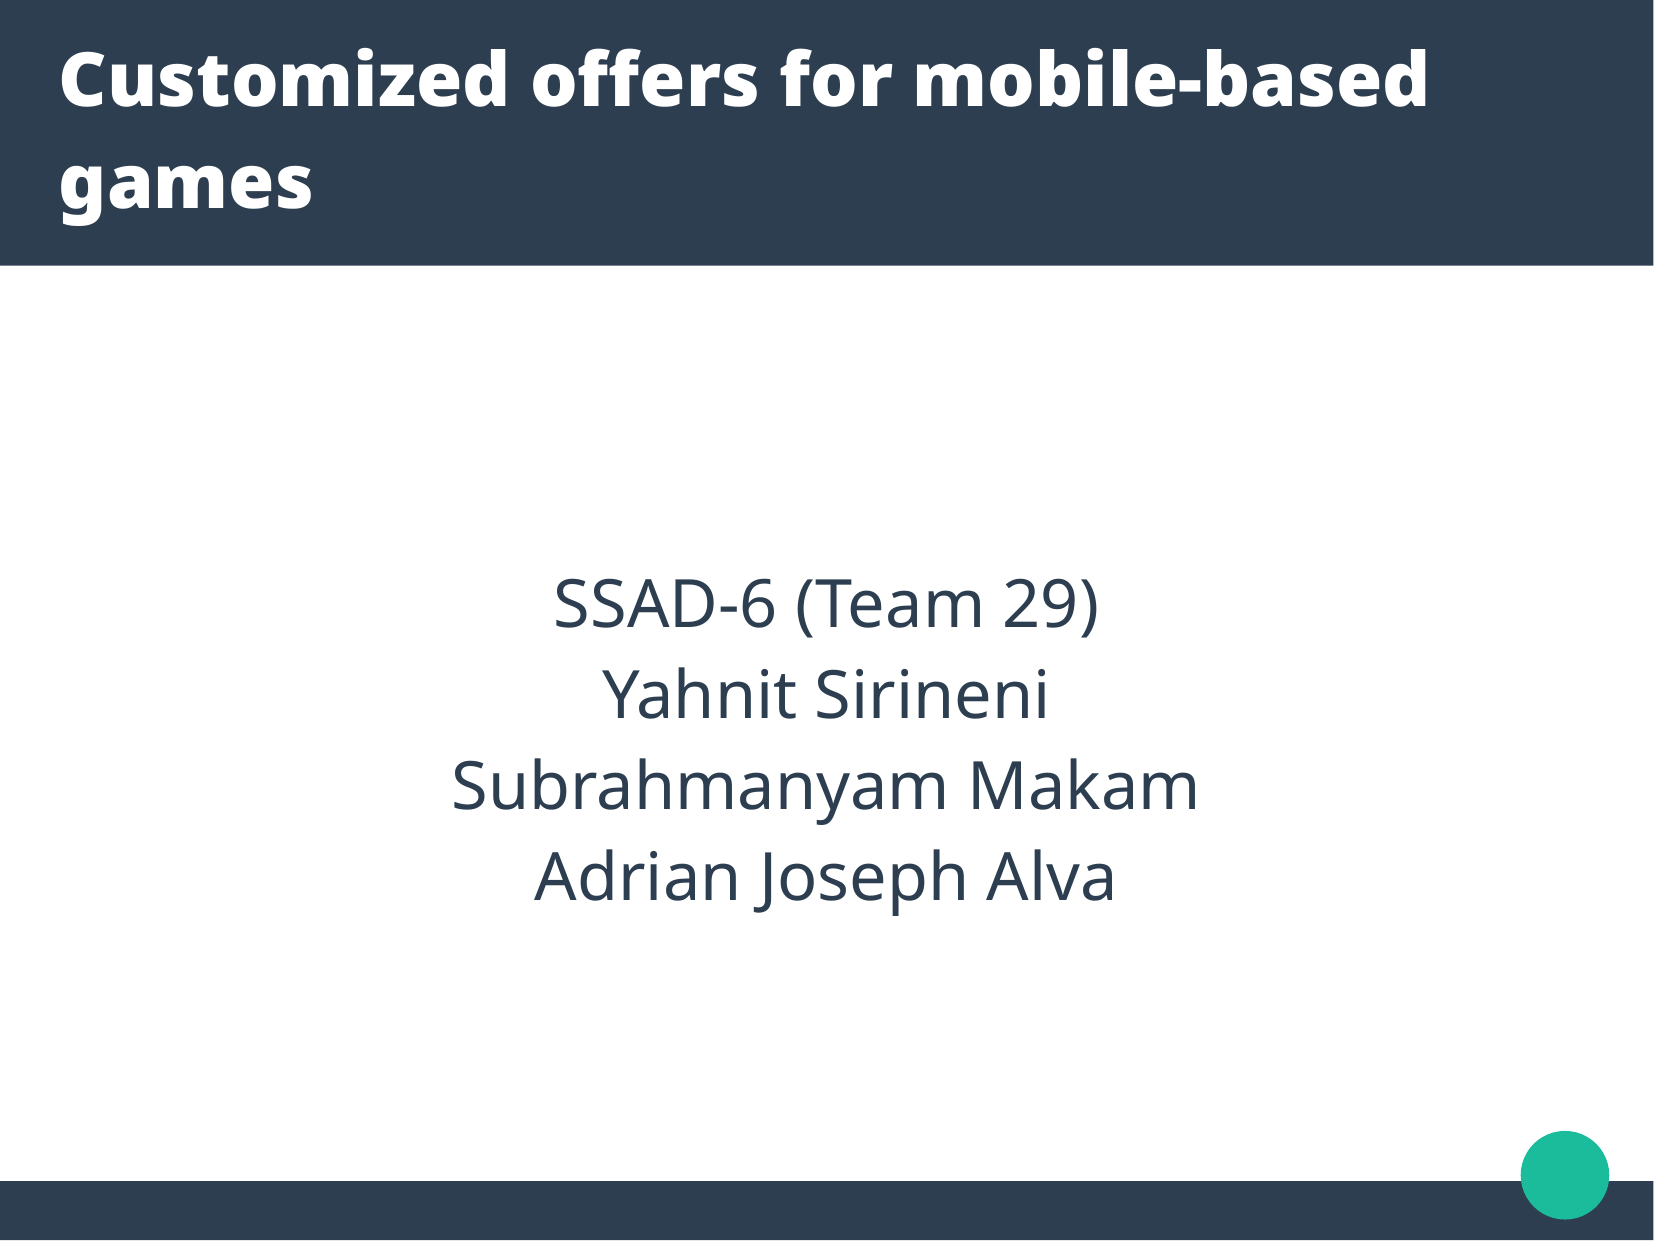

# Customized offers for mobile-based games
SSAD-6 (Team 29)
Yahnit Sirineni
Subrahmanyam Makam
Adrian Joseph Alva